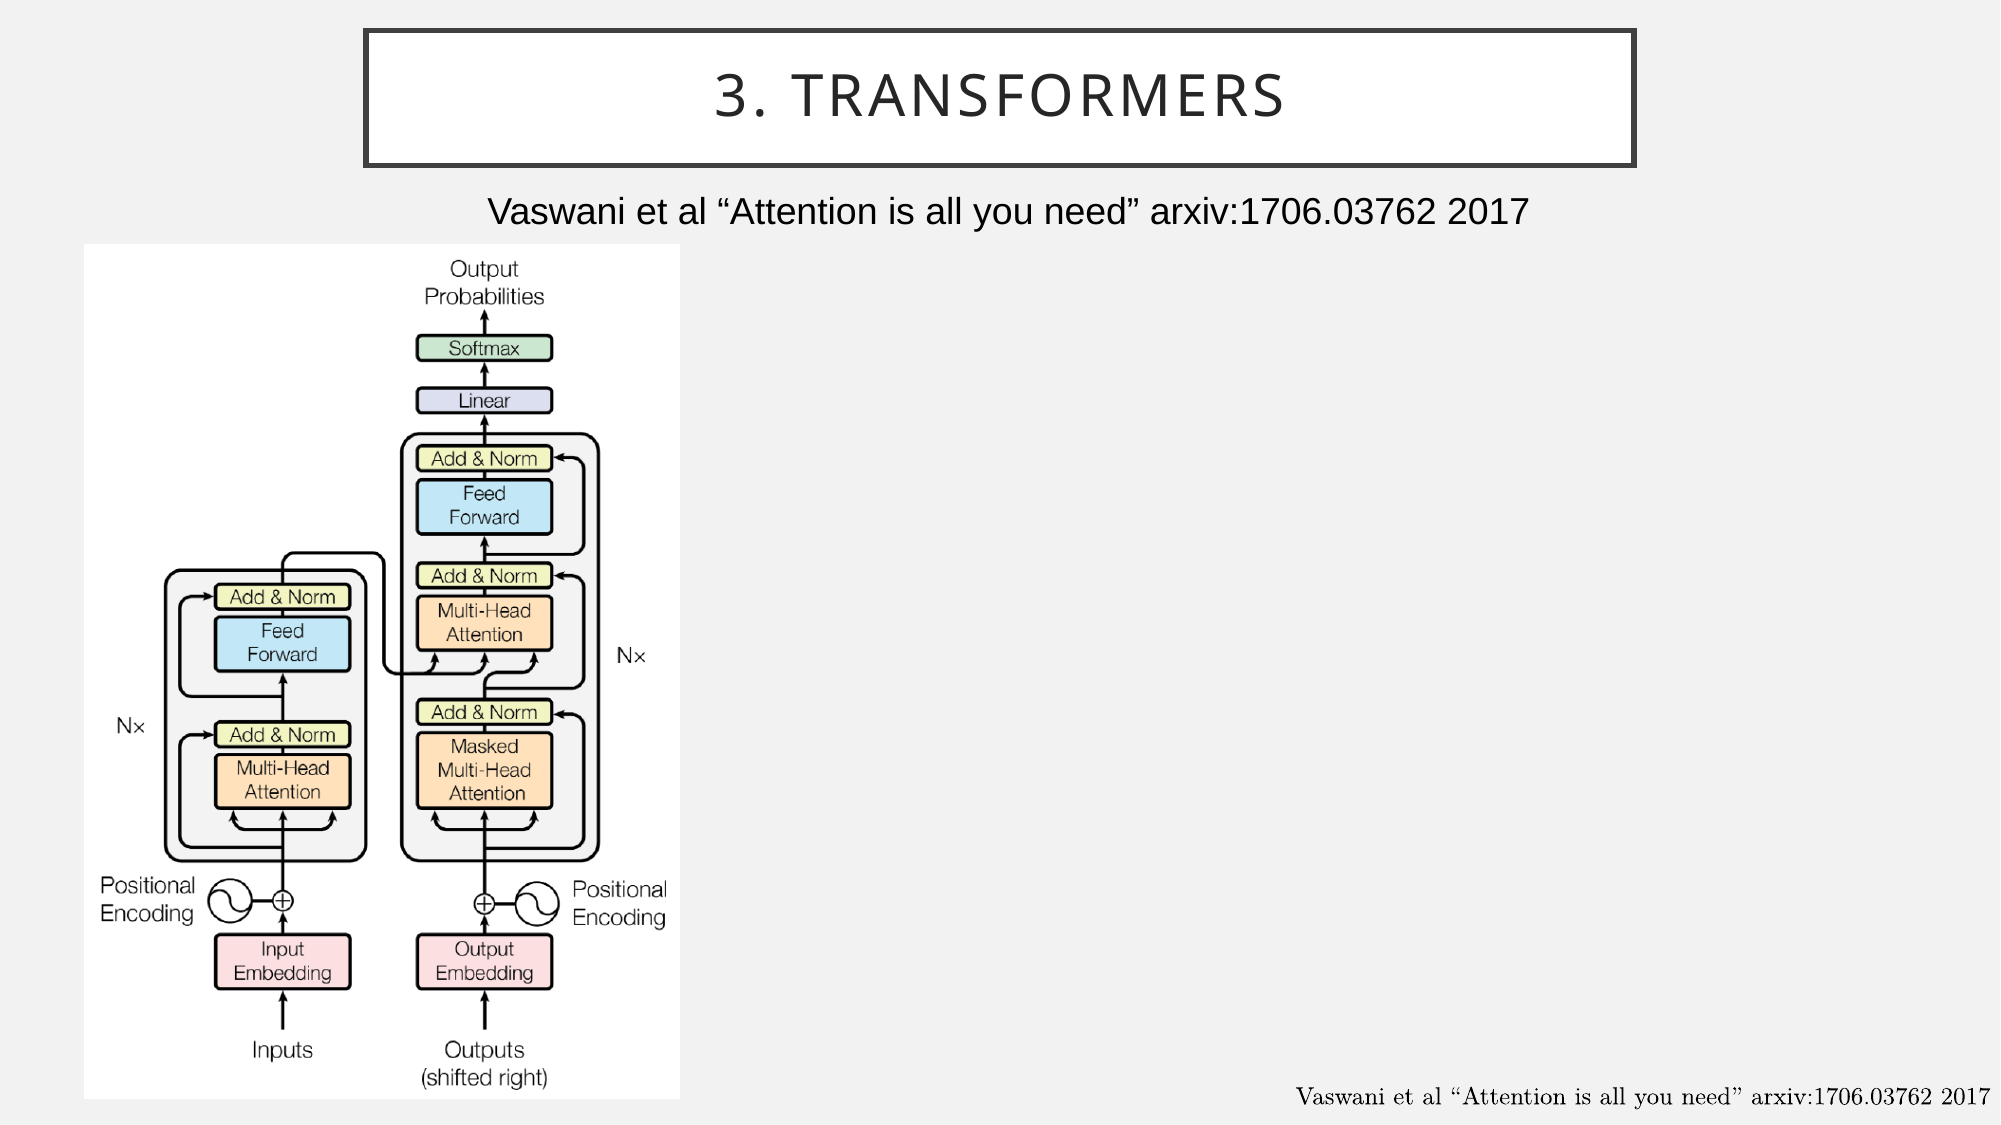

# 3. Transformers
Vaswani et al “Attention is all you need” arxiv:1706.03762 2017